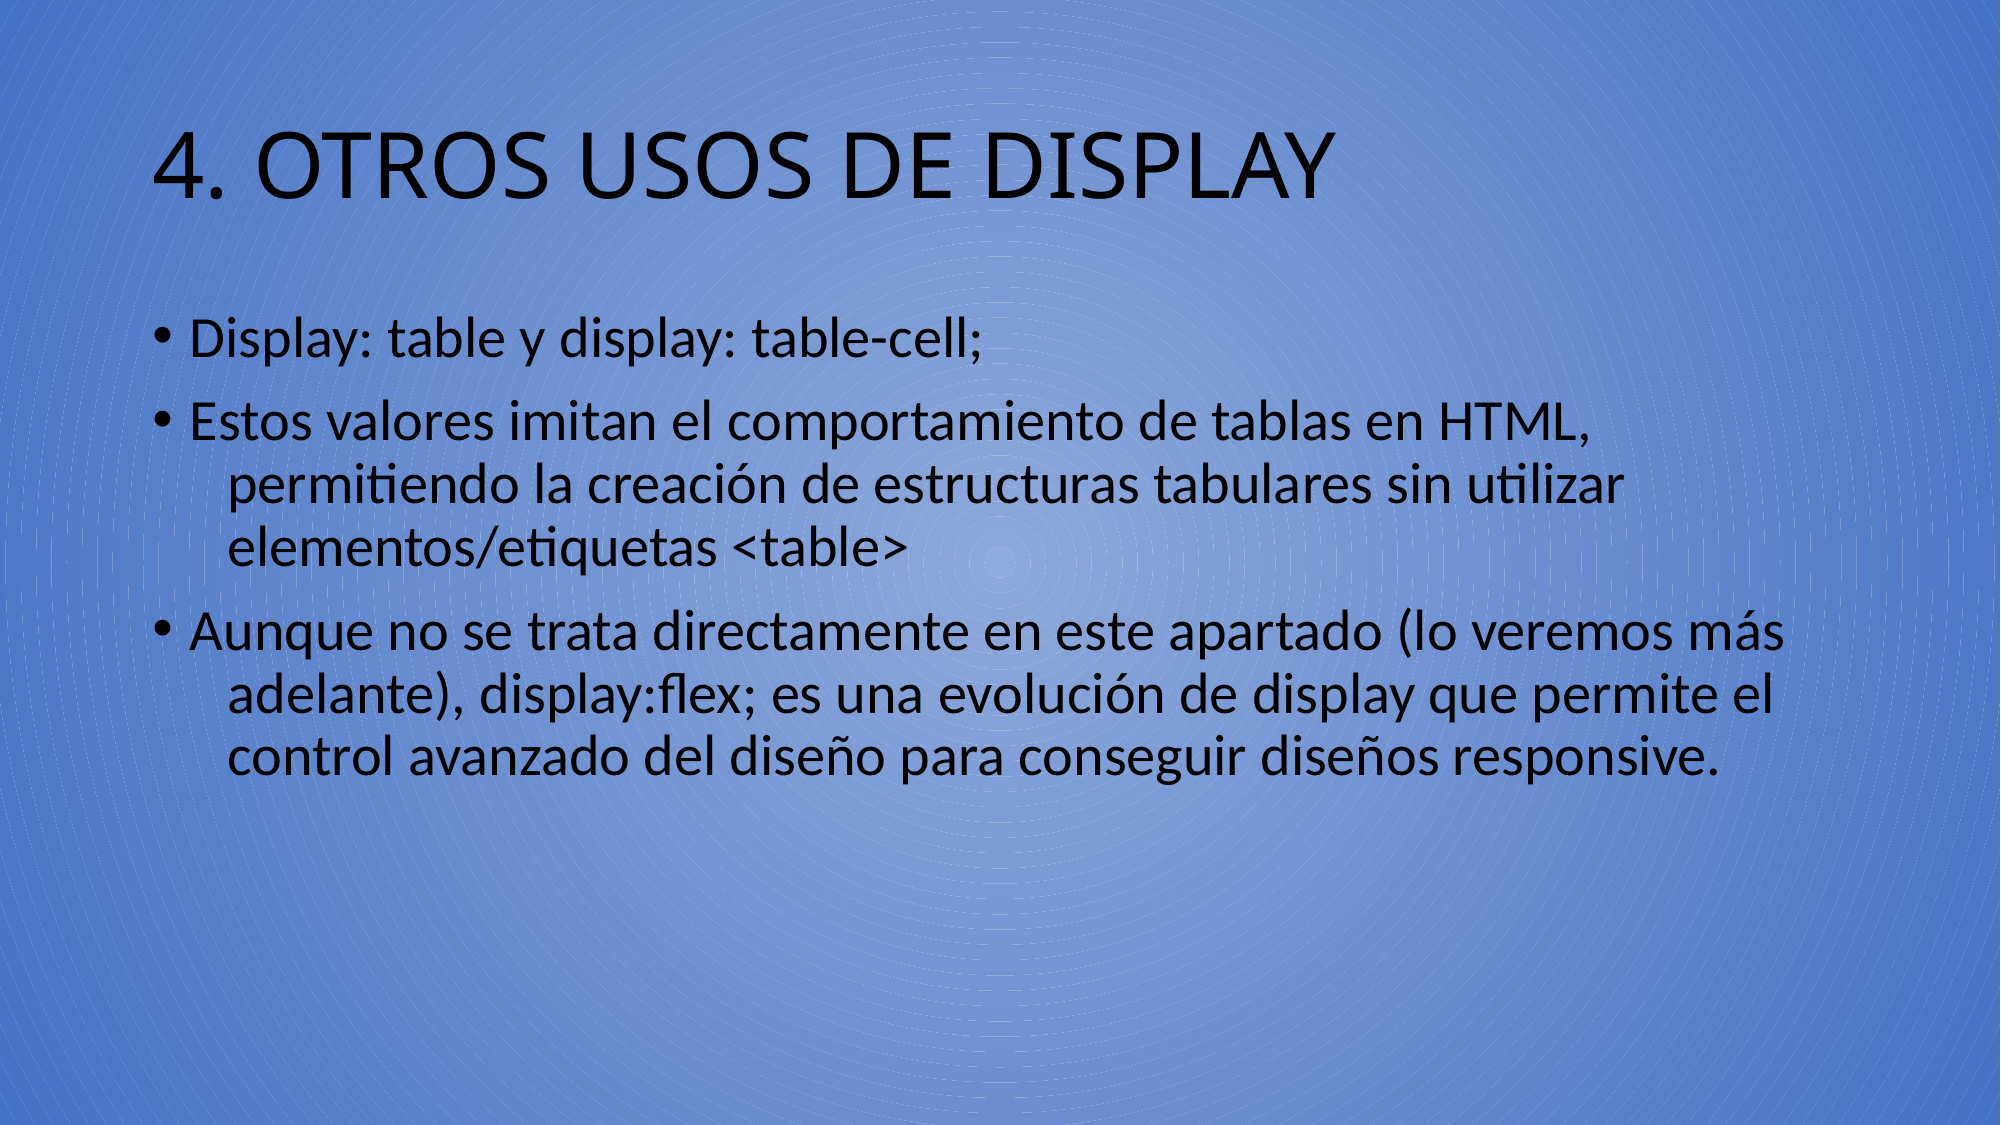

# 4. OTROS USOS DE DISPLAY
Display: table y display: table-cell;
Estos valores imitan el comportamiento de tablas en HTML, permitiendo la creación de estructuras tabulares sin utilizar elementos/etiquetas <table>
Aunque no se trata directamente en este apartado (lo veremos más adelante), display:flex; es una evolución de display que permite el control avanzado del diseño para conseguir diseños responsive.